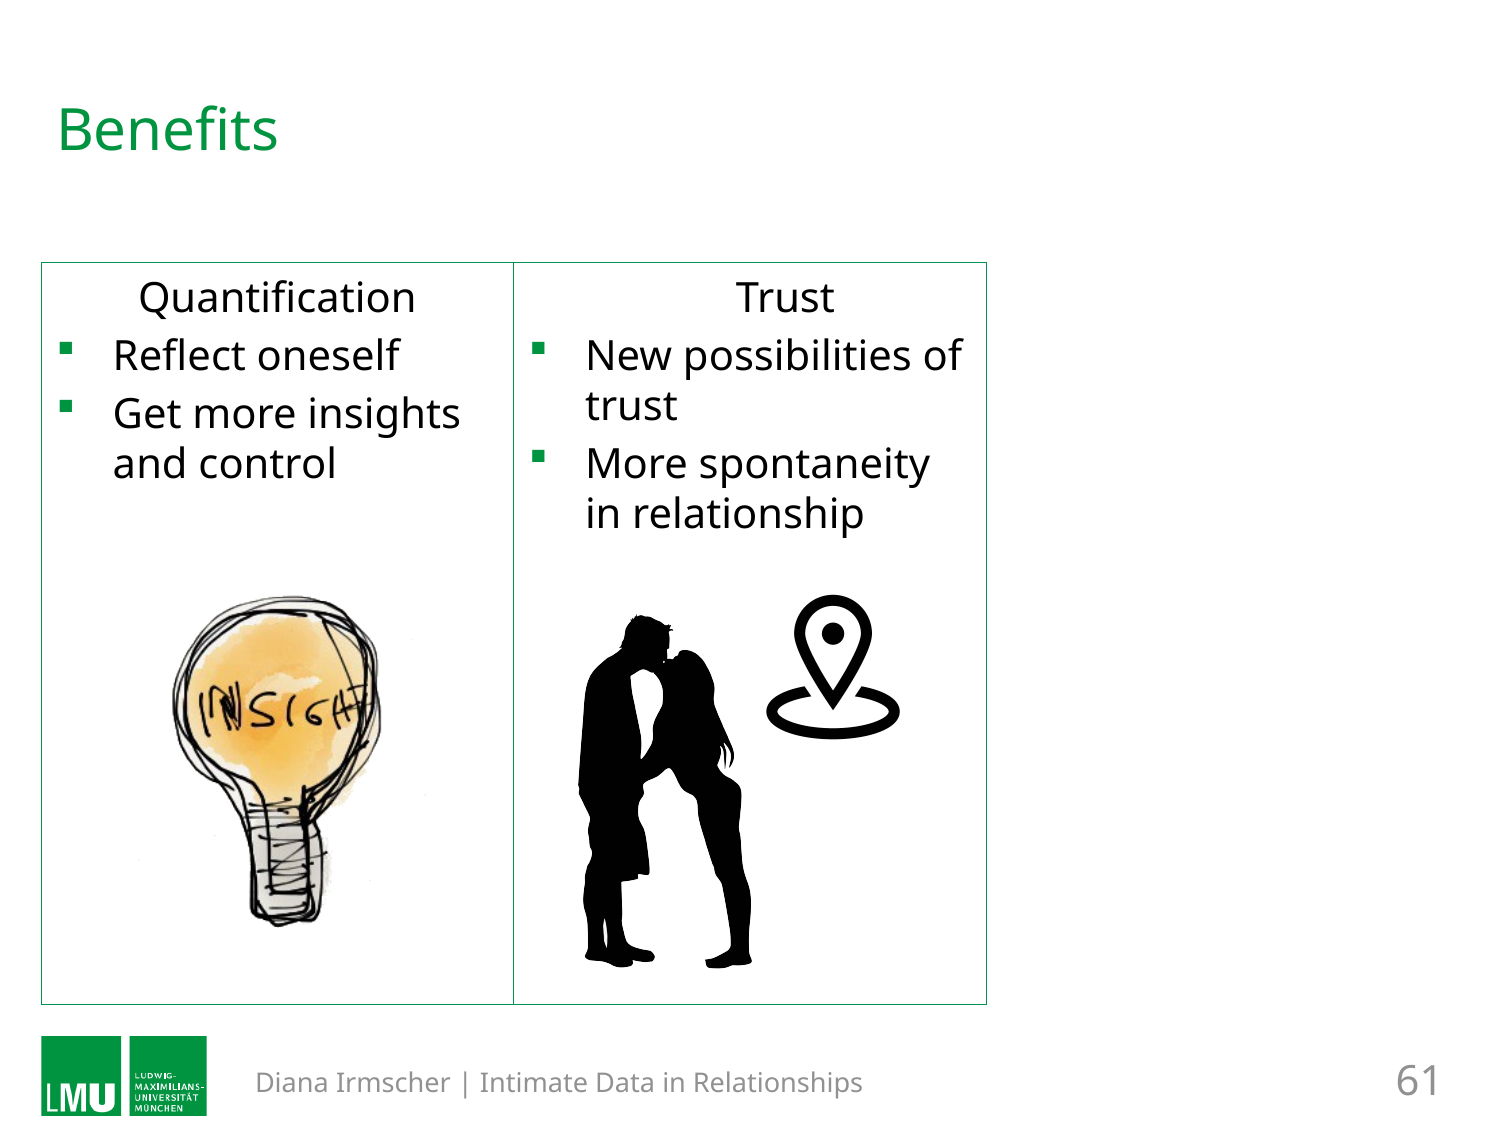

# Benefits
Quantification
Reflect oneself
Get more insights and control
Trust
New possibilities of trust
More spontaneity in relationship
Diana Irmscher | Intimate Data in Relationships